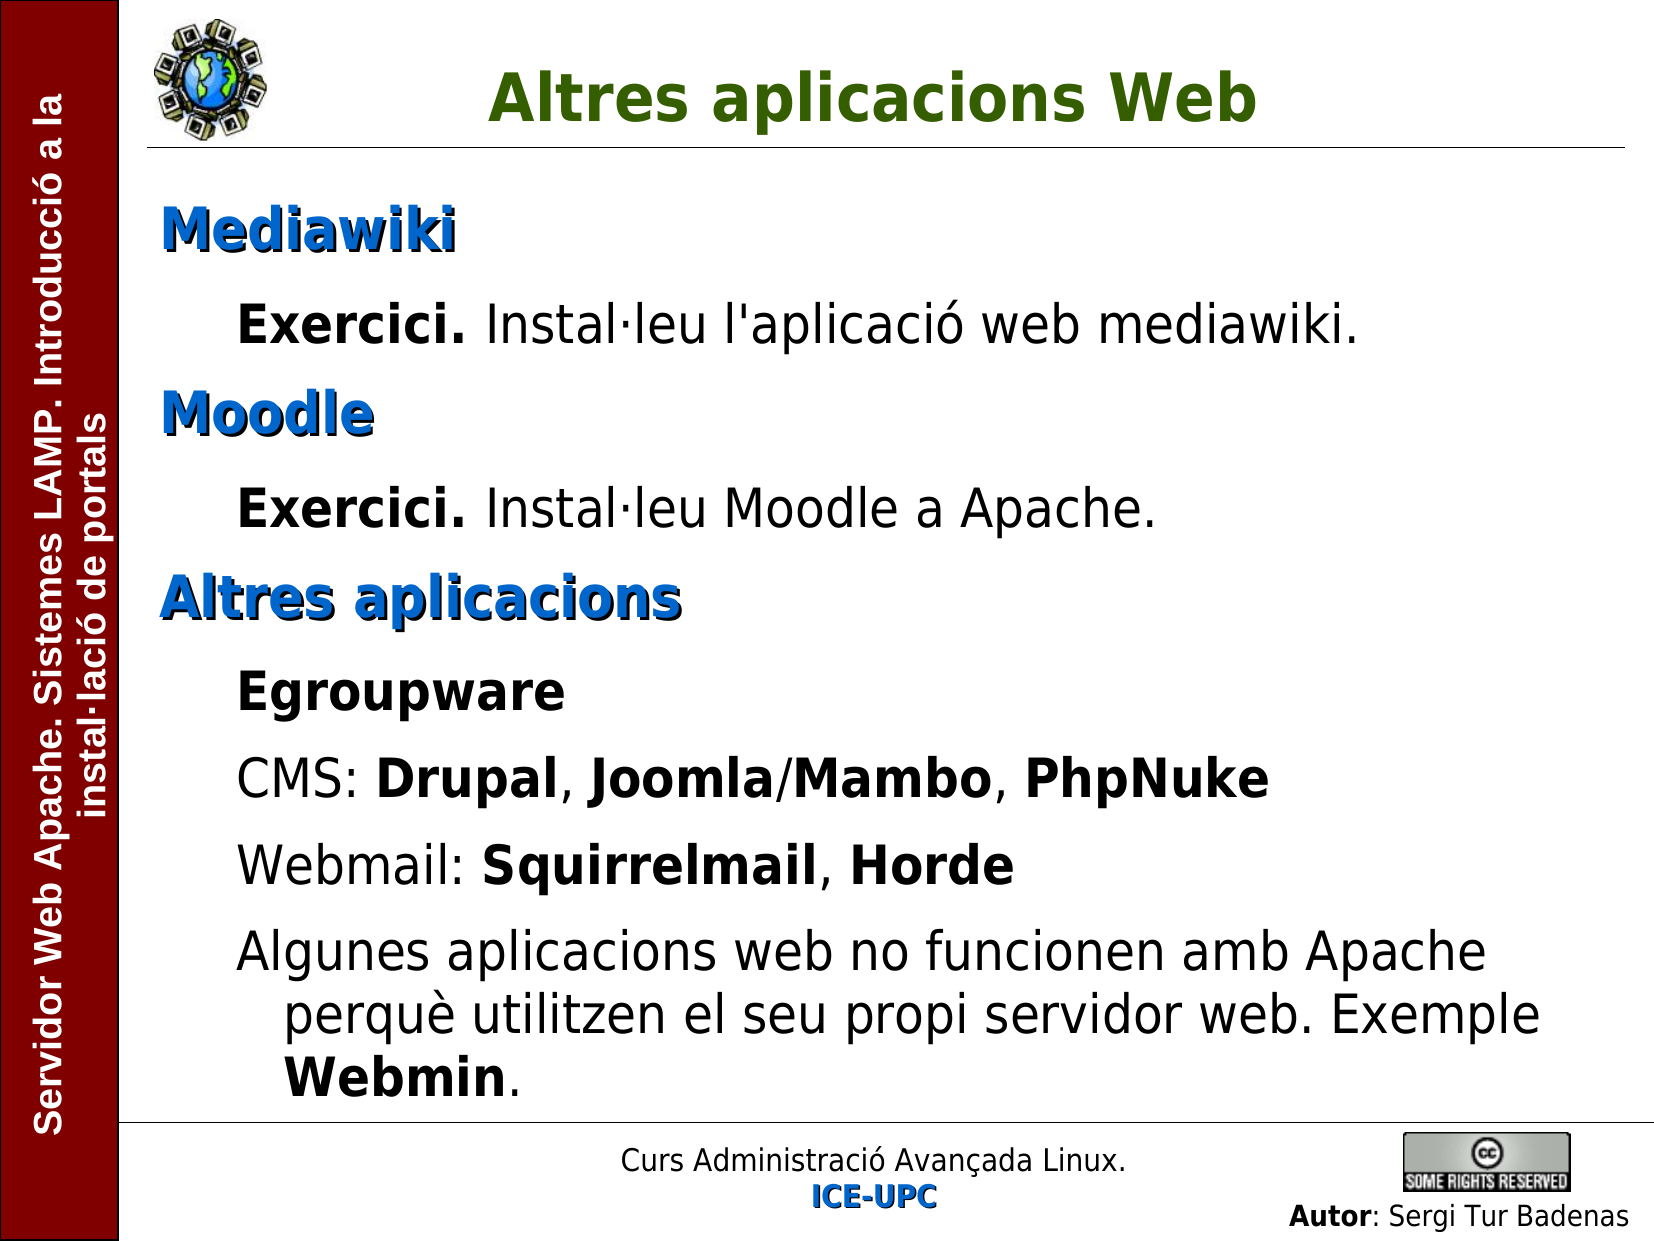

# Altres aplicacions Web
Mediawiki
Exercici. Instal·leu l'aplicació web mediawiki.
Moodle
Exercici. Instal·leu Moodle a Apache.
Altres aplicacions
Egroupware
CMS: Drupal, Joomla/Mambo, PhpNuke
Webmail: Squirrelmail, Horde
Algunes aplicacions web no funcionen amb Apache perquè utilitzen el seu propi servidor web. Exemple Webmin.